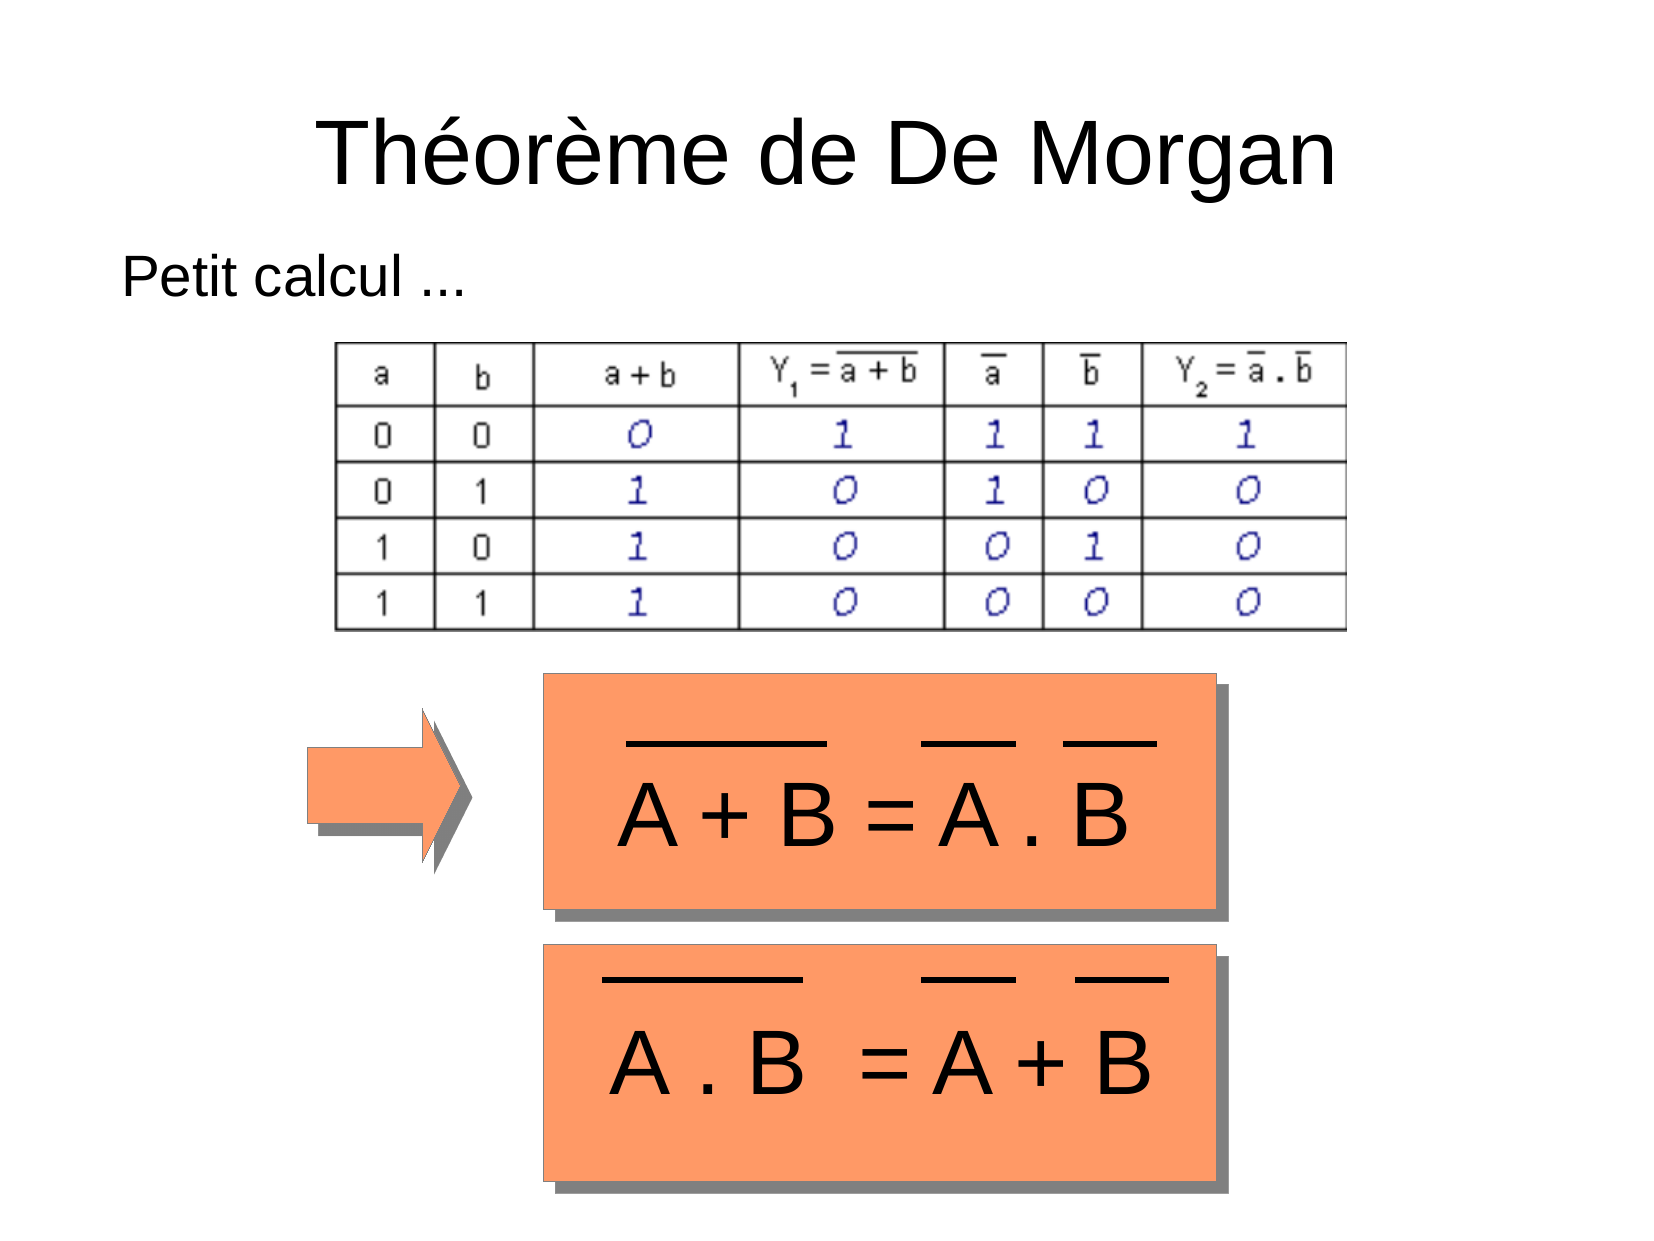

# Théorème de De Morgan
Petit calcul ...
A + B = A . B
 A . B = A + B